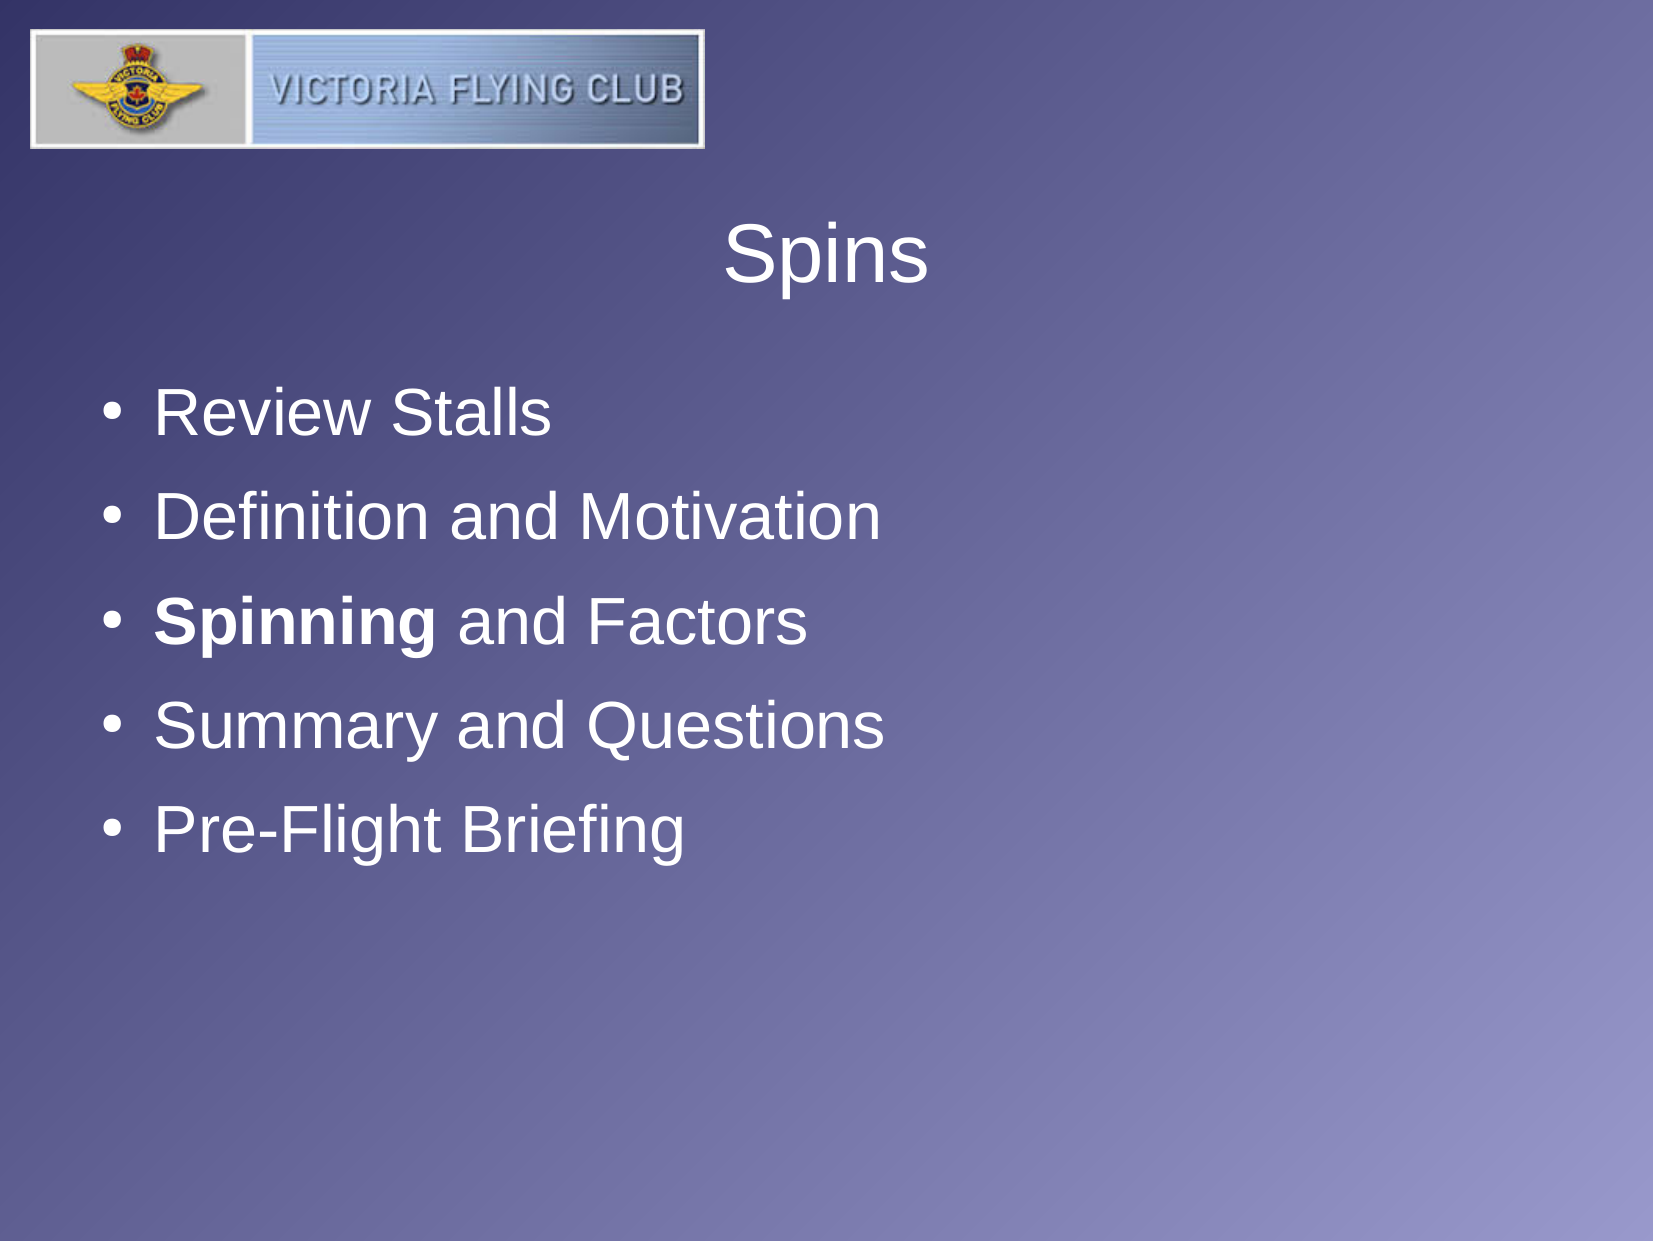

# Spins
Review Stalls
Definition and Motivation
Spinning and Factors
Summary and Questions
Pre-Flight Briefing